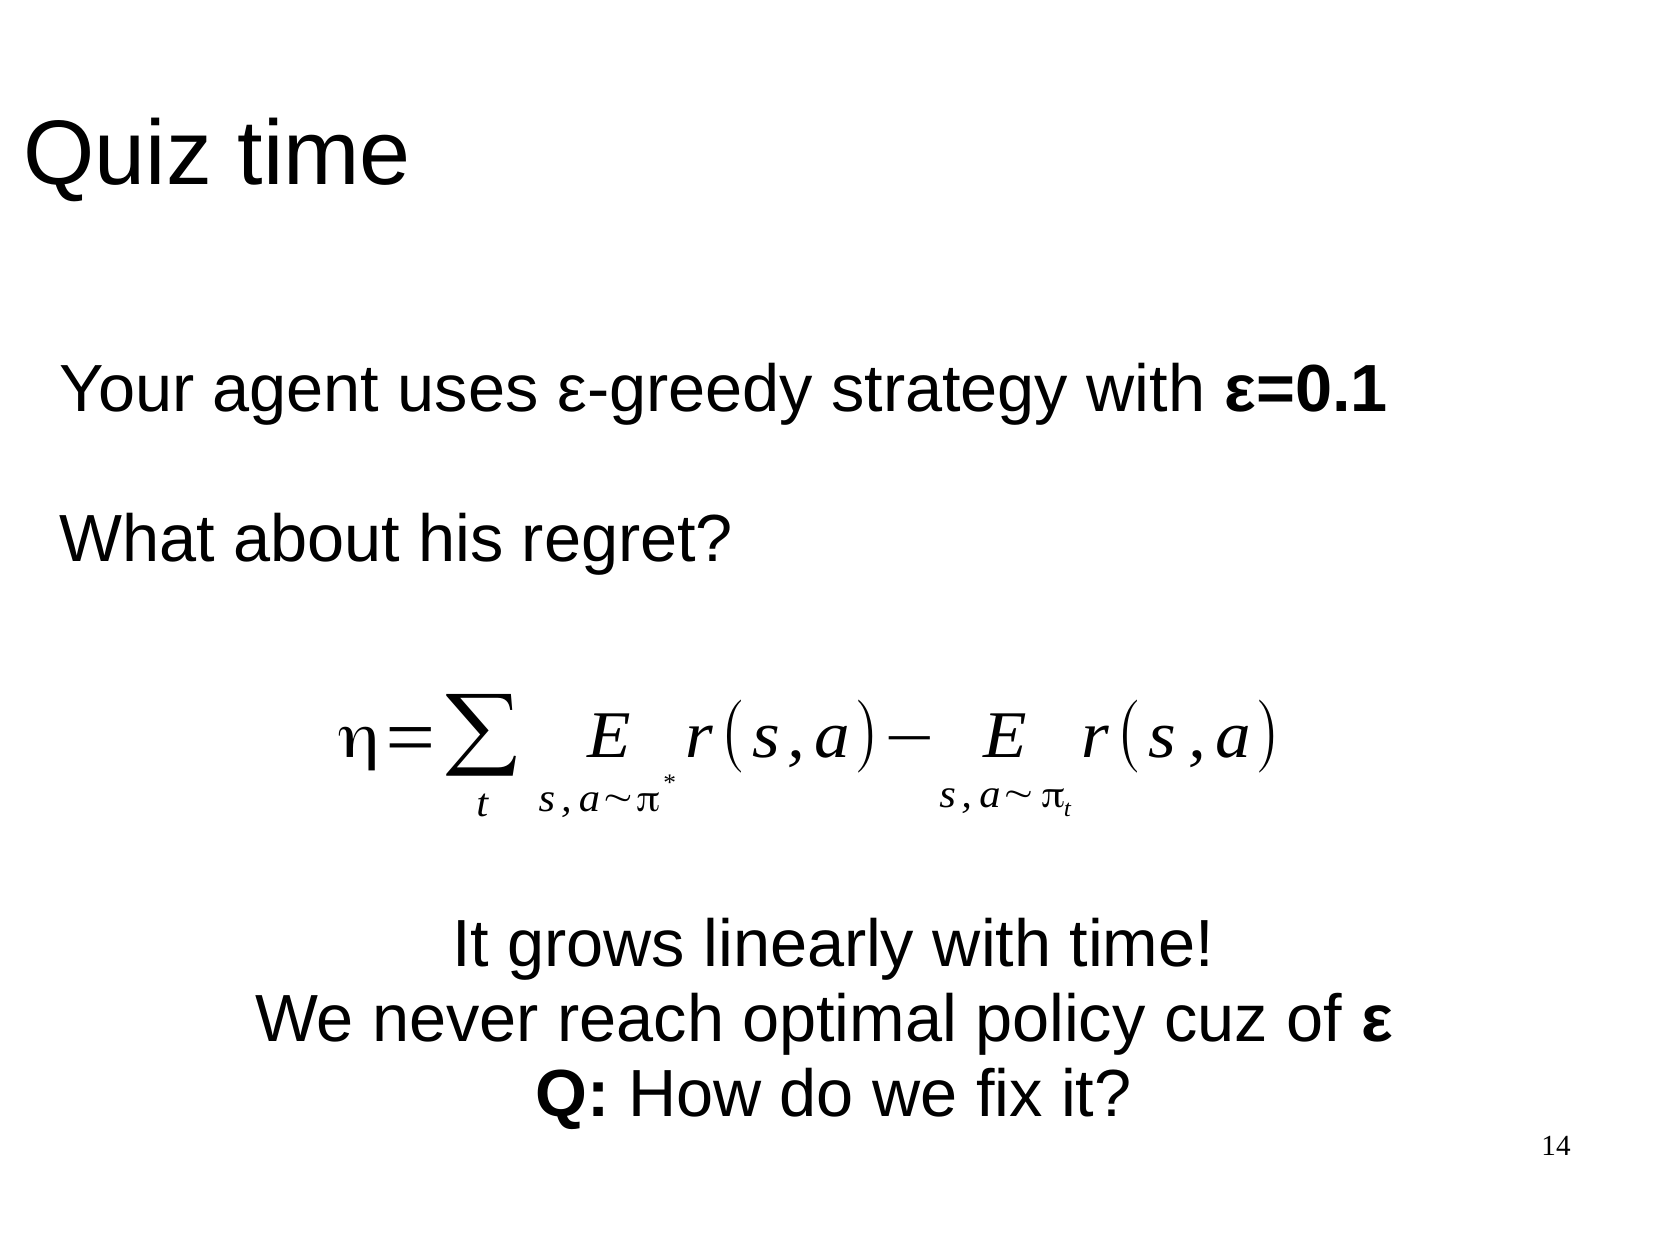

# Quiz time
Your agent uses ε-greedy strategy with ε=0.1
What about his regret?
It grows linearly with time!
We never reach optimal policy cuz of ε
Q: How do we fix it?
14